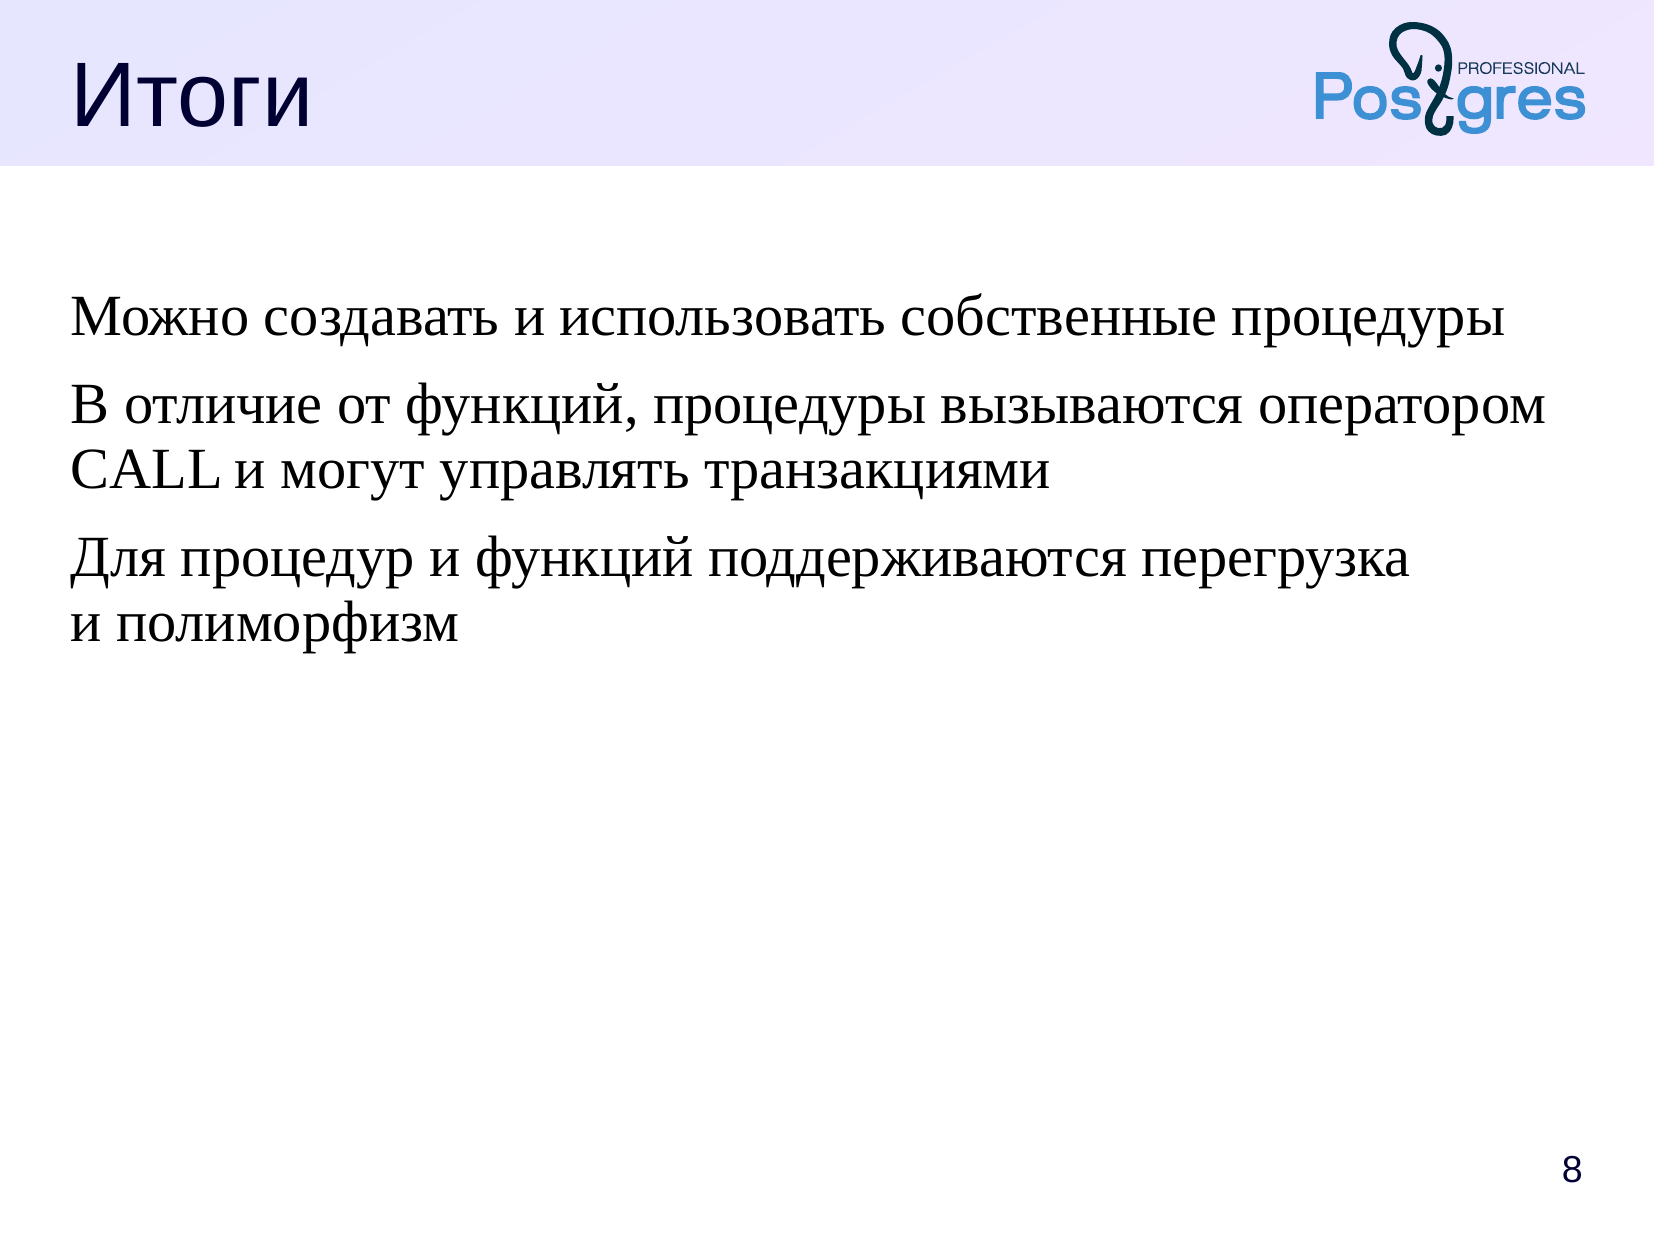

# Итоги
Можно создавать и использовать собственные процедуры
В отличие от функций, процедуры вызываются оператором CALL и могут управлять транзакциями
Для процедур и функций поддерживаются перегрузка
и полиморфизм